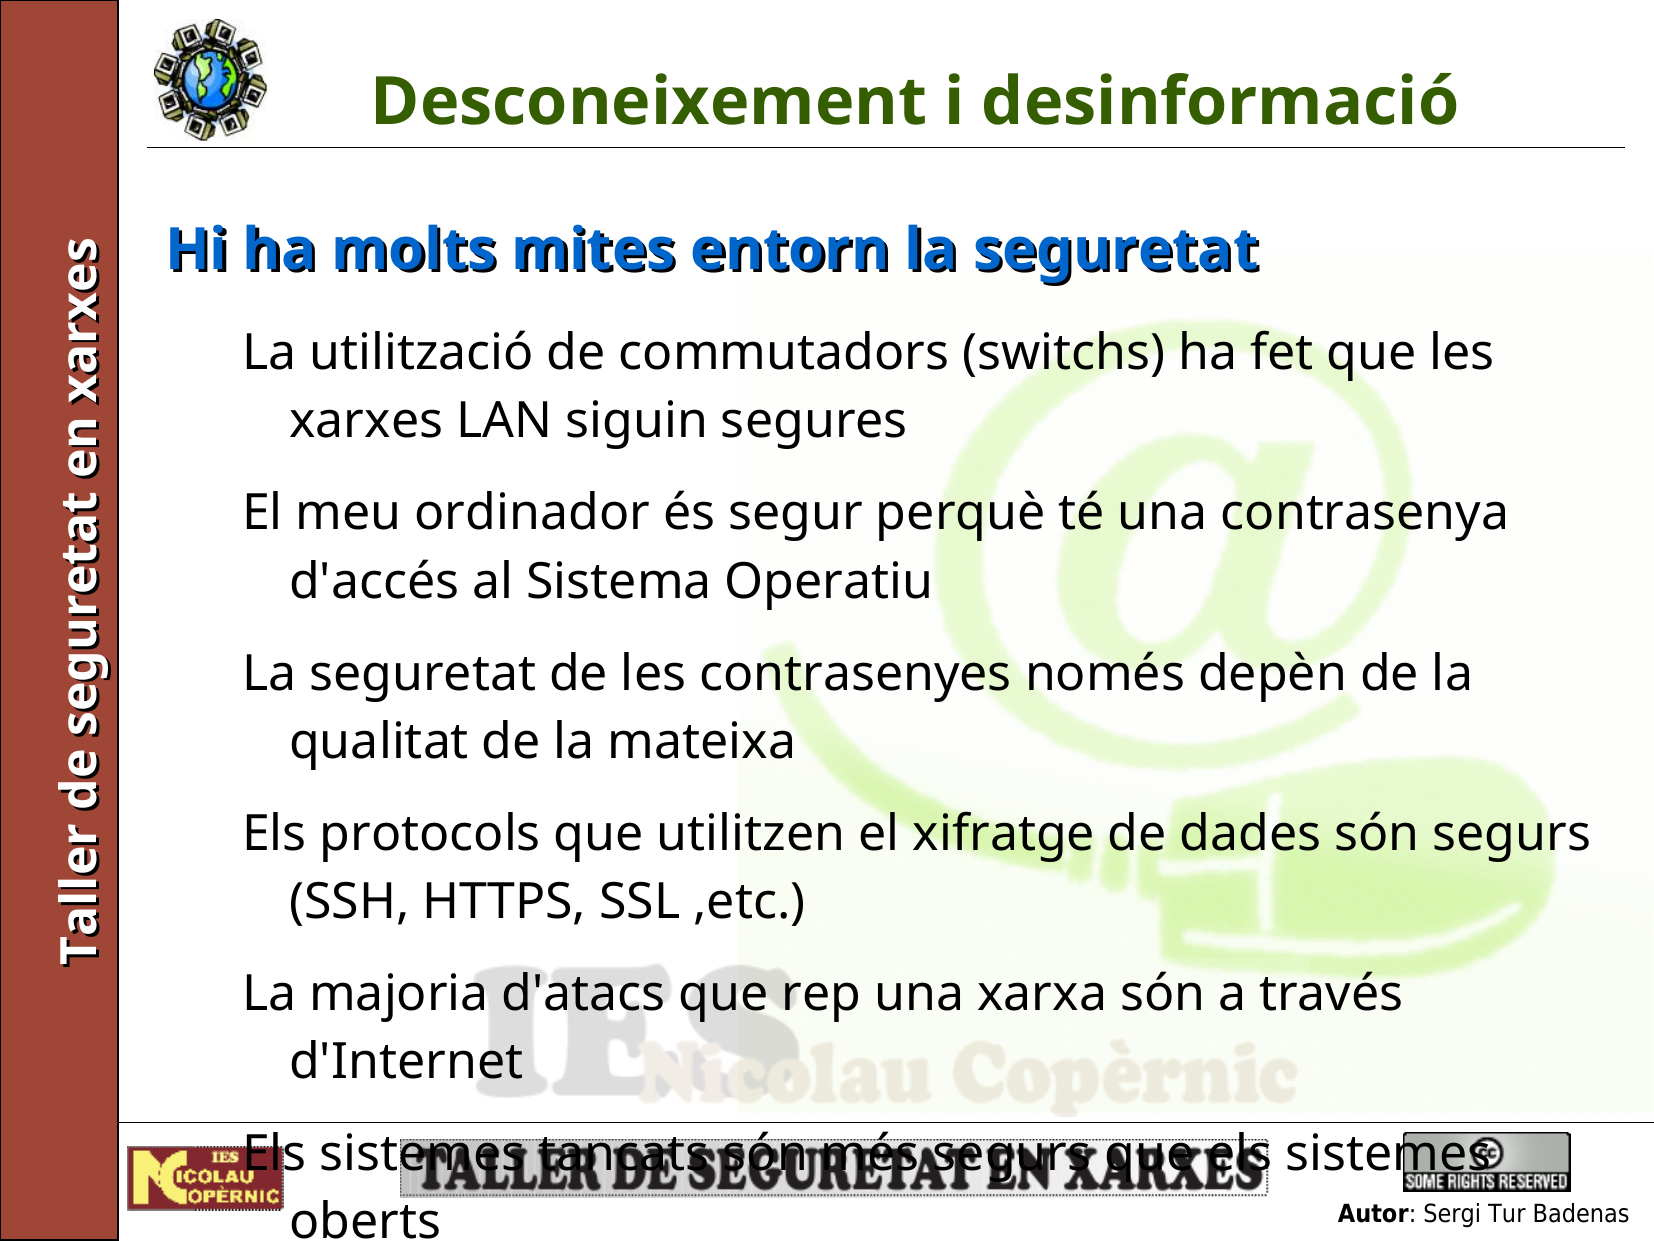

# Desconeixement i desinformació
Hi ha molts mites entorn la seguretat
La utilització de commutadors (switchs) ha fet que les xarxes LAN siguin segures
El meu ordinador és segur perquè té una contrasenya d'accés al Sistema Operatiu
La seguretat de les contrasenyes només depèn de la qualitat de la mateixa
Els protocols que utilitzen el xifratge de dades són segurs (SSH, HTTPS, SSL ,etc.)
La majoria d'atacs que rep una xarxa són a través d'Internet
Els sistemes tancats són més segurs que els sistemes oberts
Un ordinador sense connexió a l'exterior és una màquina segura